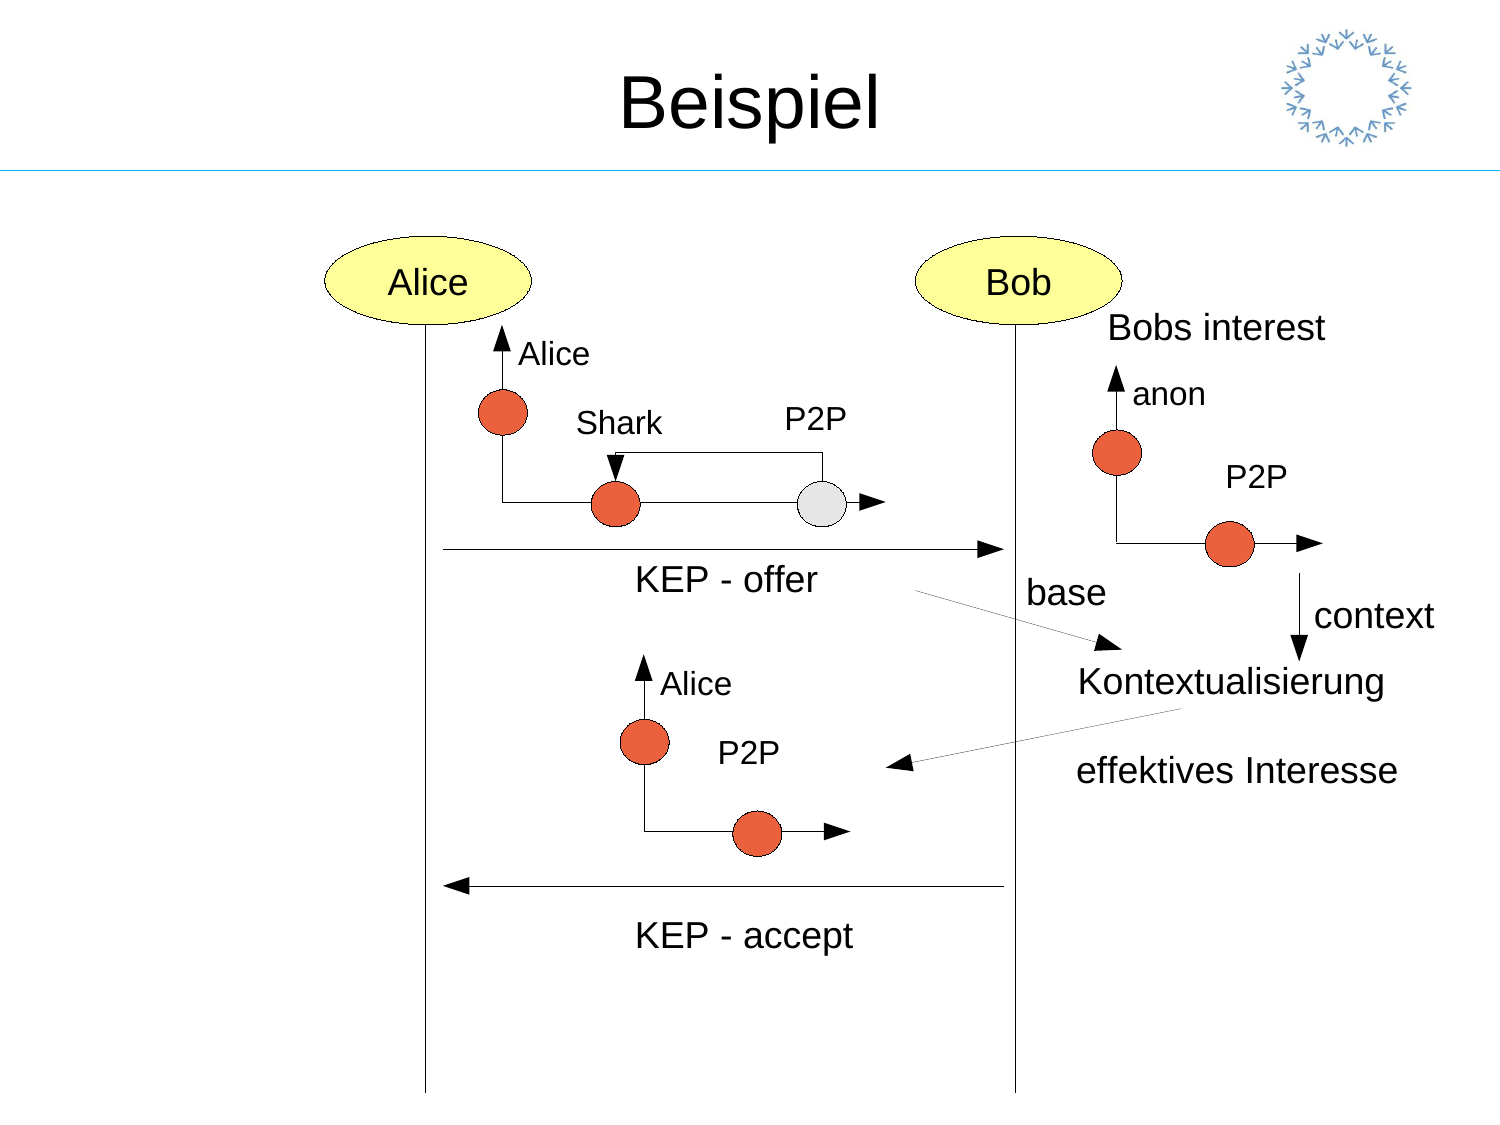

# Beispiel
Alice
Bob
Bobs interest
Alice
anon
P2P
Shark
P2P
KEP - offer
base
context
Kontextualisierung
Alice
P2P
effektives Interesse
KEP - accept